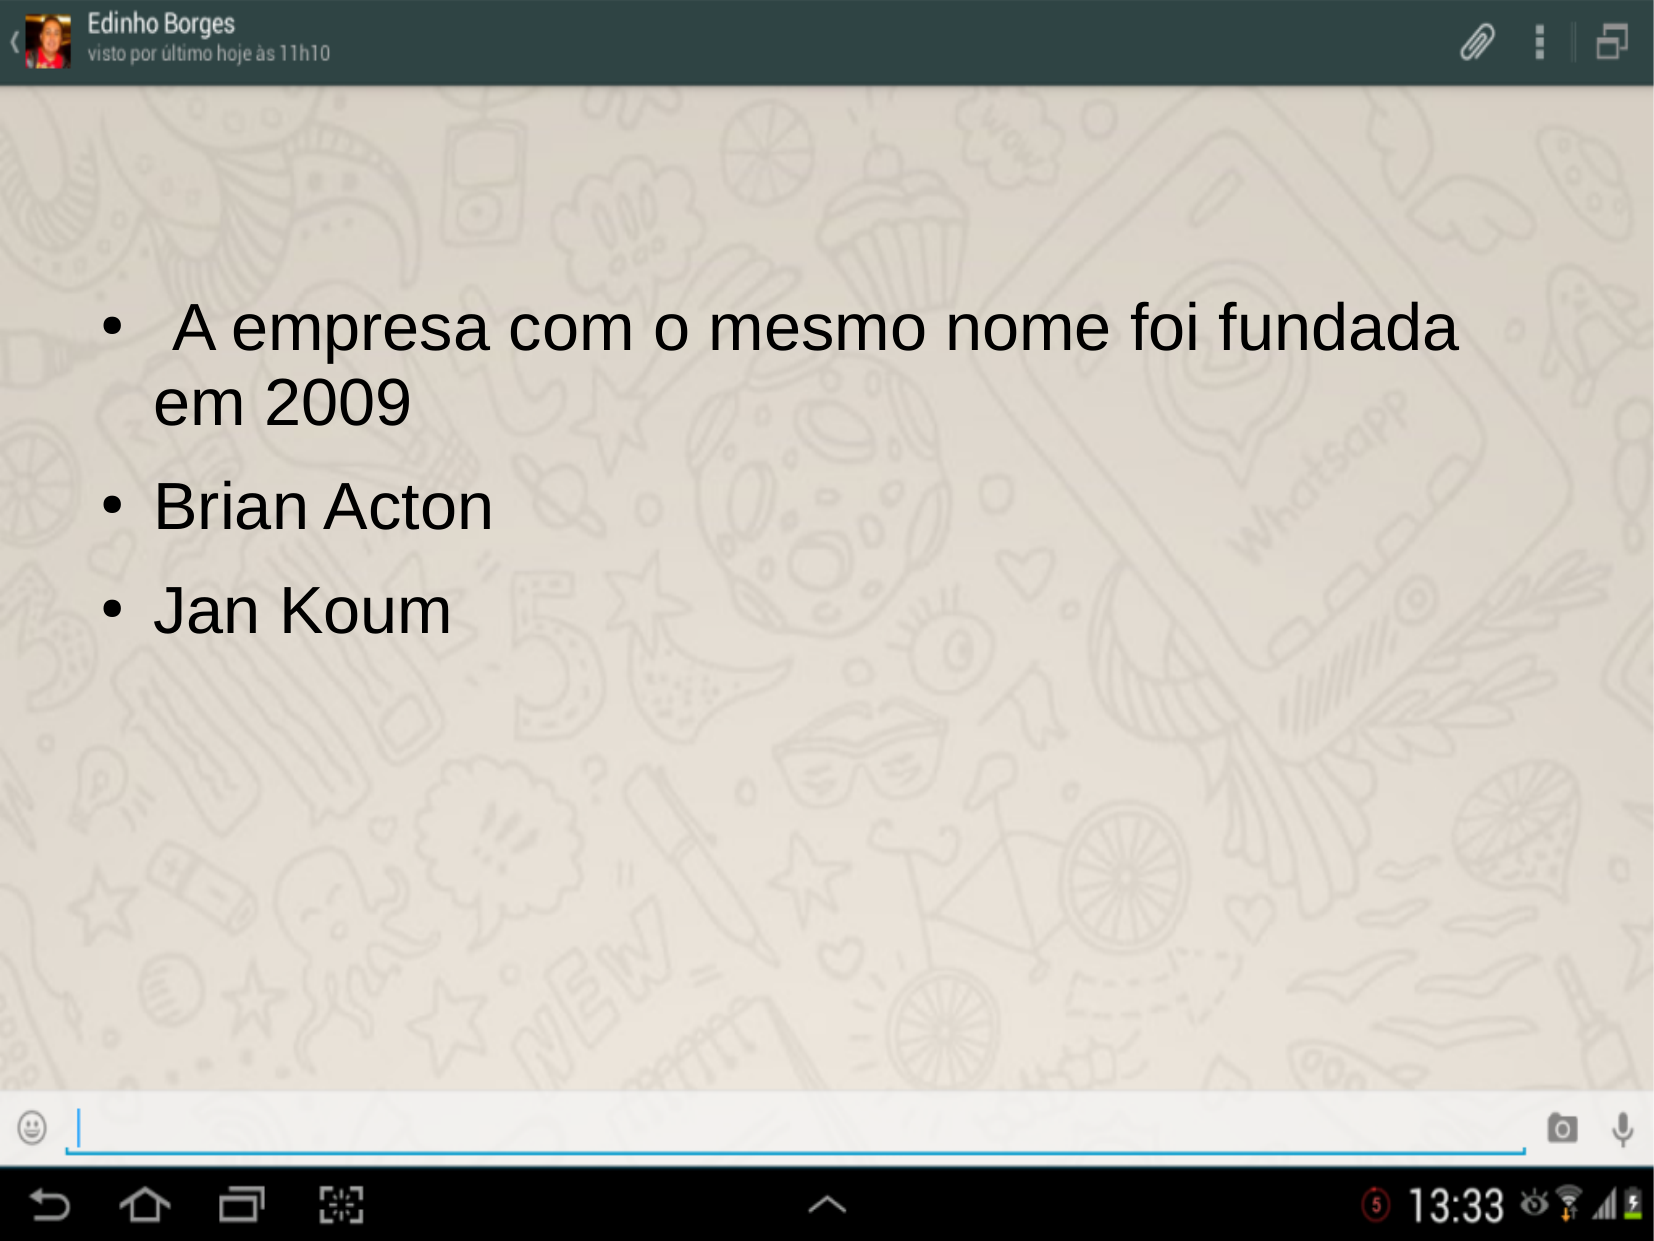

#
 A empresa com o mesmo nome foi fundada em 2009
Brian Acton
Jan Koum